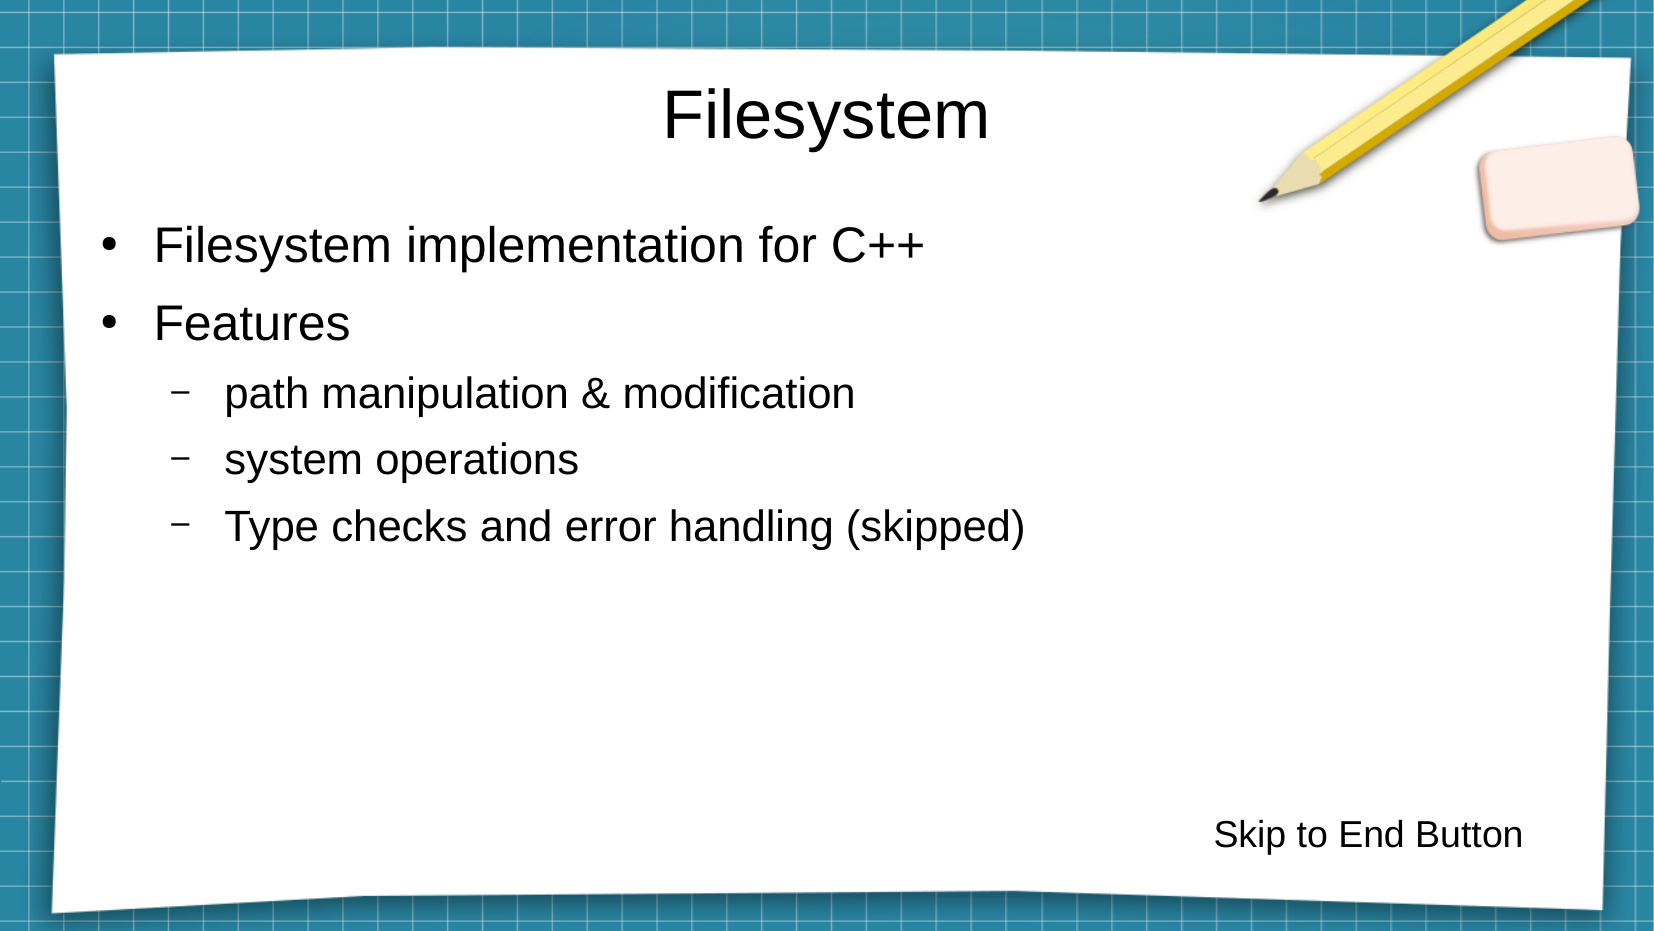

# Filesystem
Filesystem implementation for C++
Features
path manipulation & modification
system operations
Type checks and error handling (skipped)
Skip to End Button